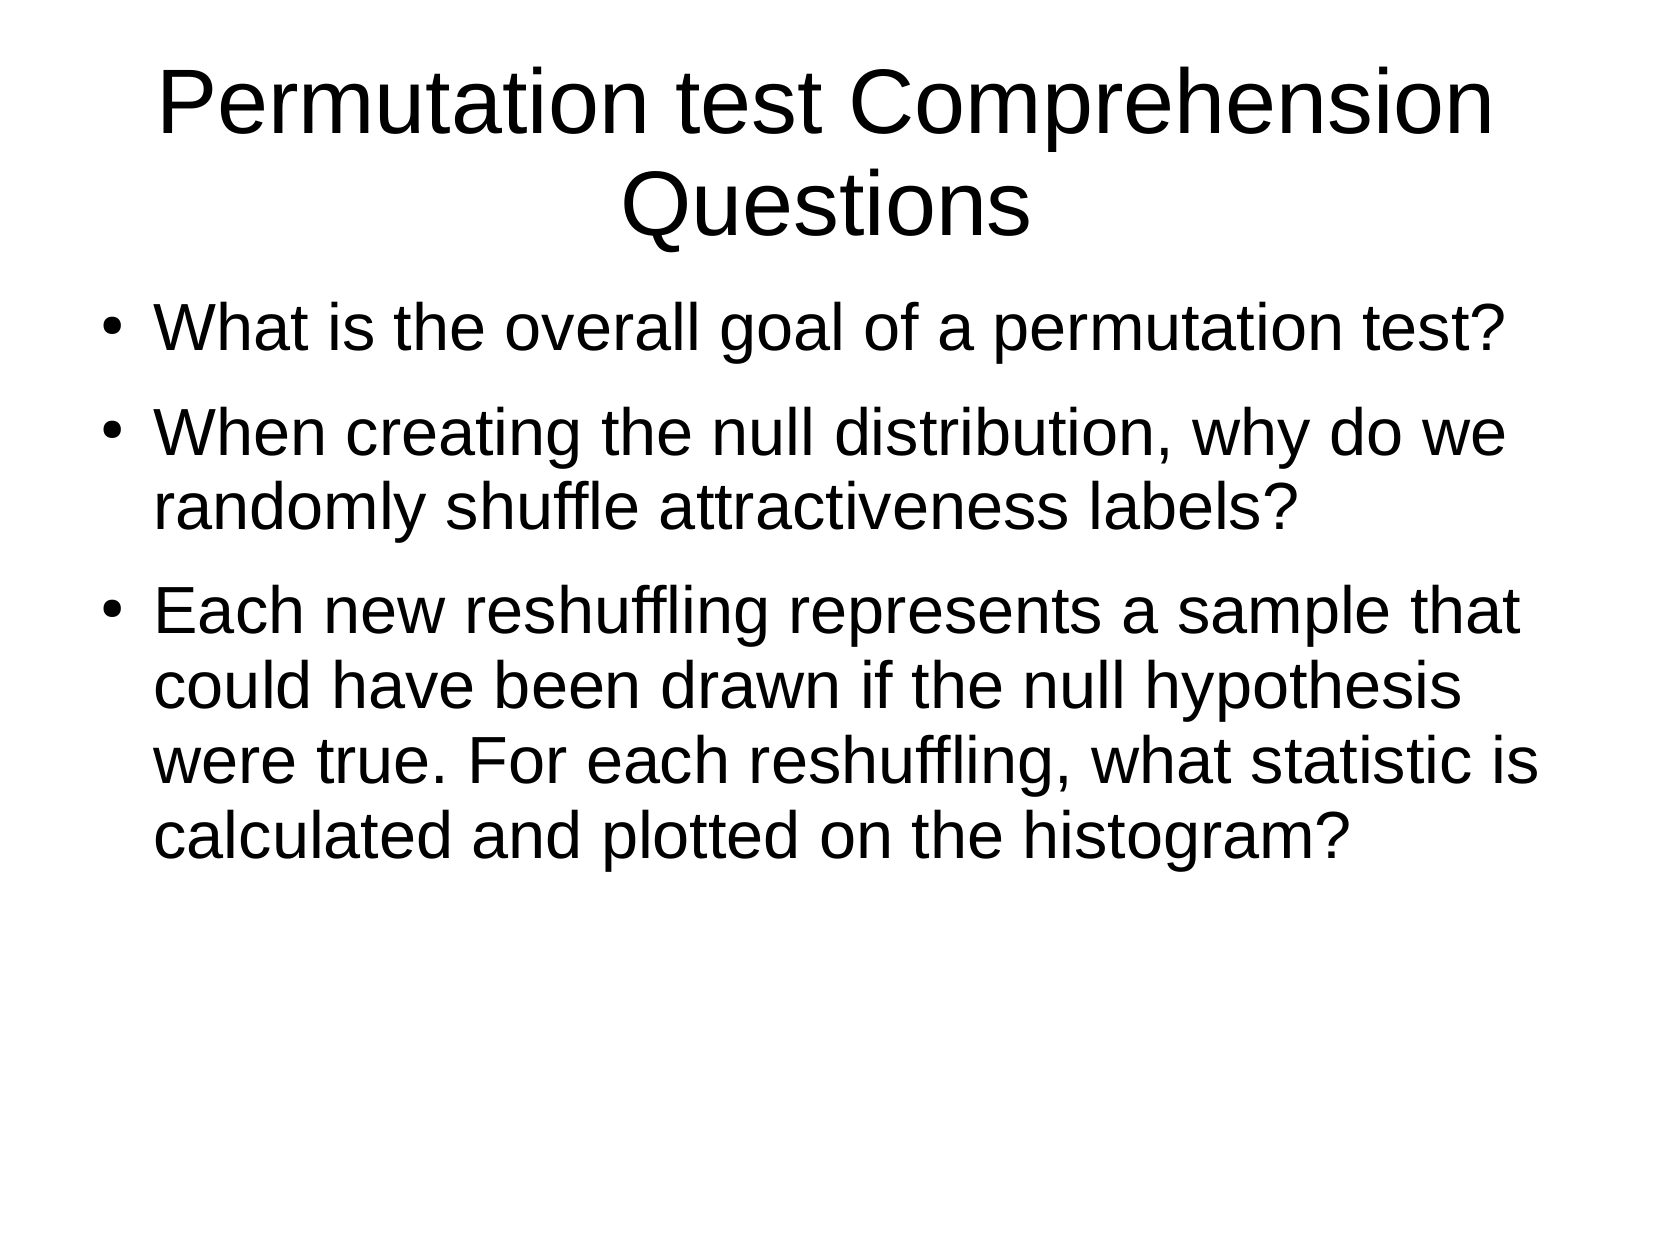

# Permutation test Comprehension Questions
What is the overall goal of a permutation test?
When creating the null distribution, why do we randomly shuffle attractiveness labels?
Each new reshuffling represents a sample that could have been drawn if the null hypothesis were true. For each reshuffling, what statistic is calculated and plotted on the histogram?